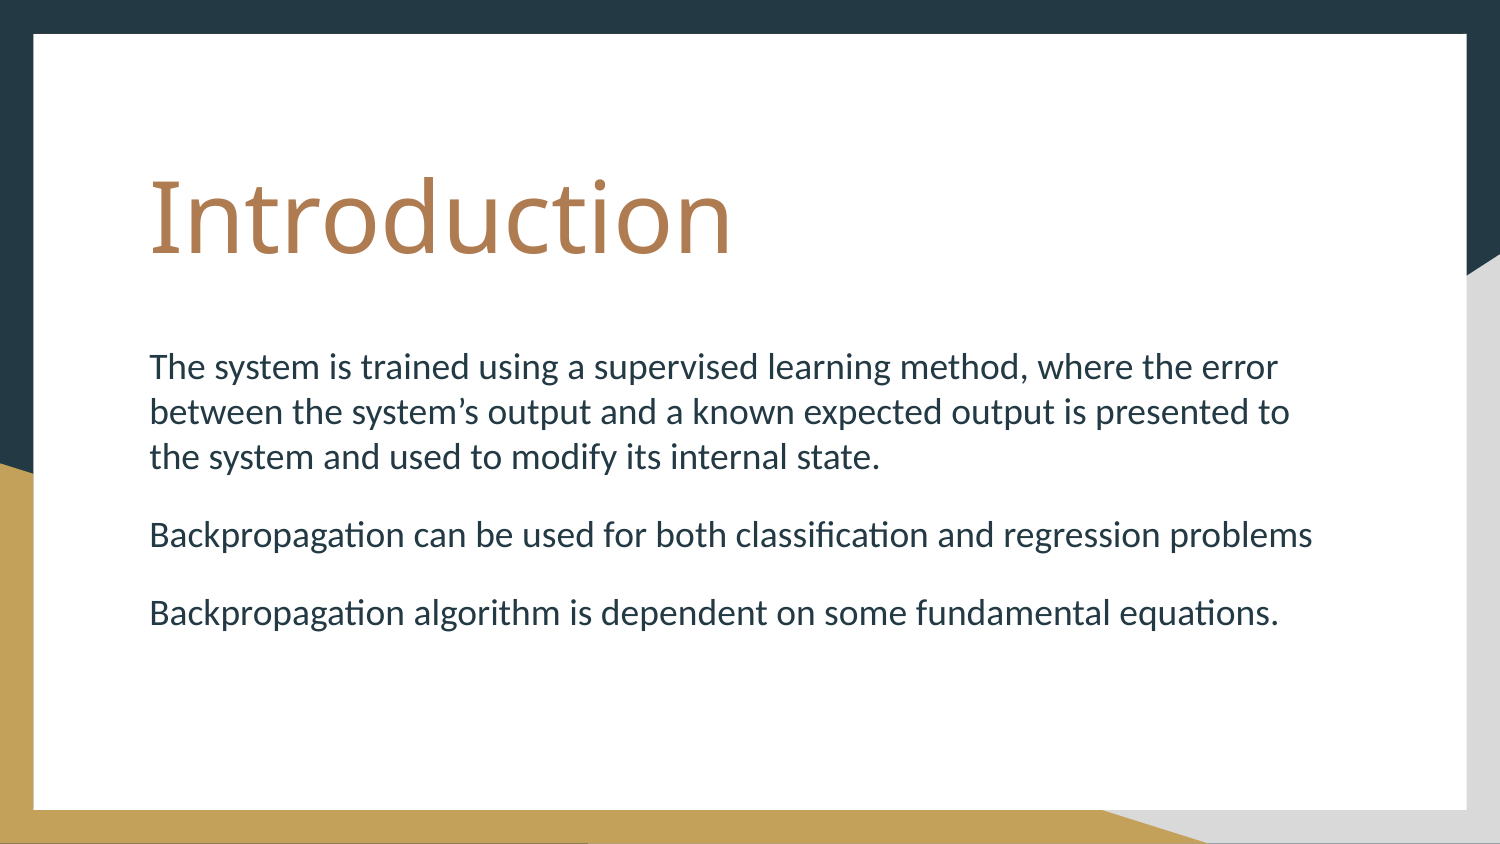

# Introduction
The system is trained using a supervised learning method, where the error between the system’s output and a known expected output is presented to the system and used to modify its internal state.
Backpropagation can be used for both classification and regression problems
Backpropagation algorithm is dependent on some fundamental equations.